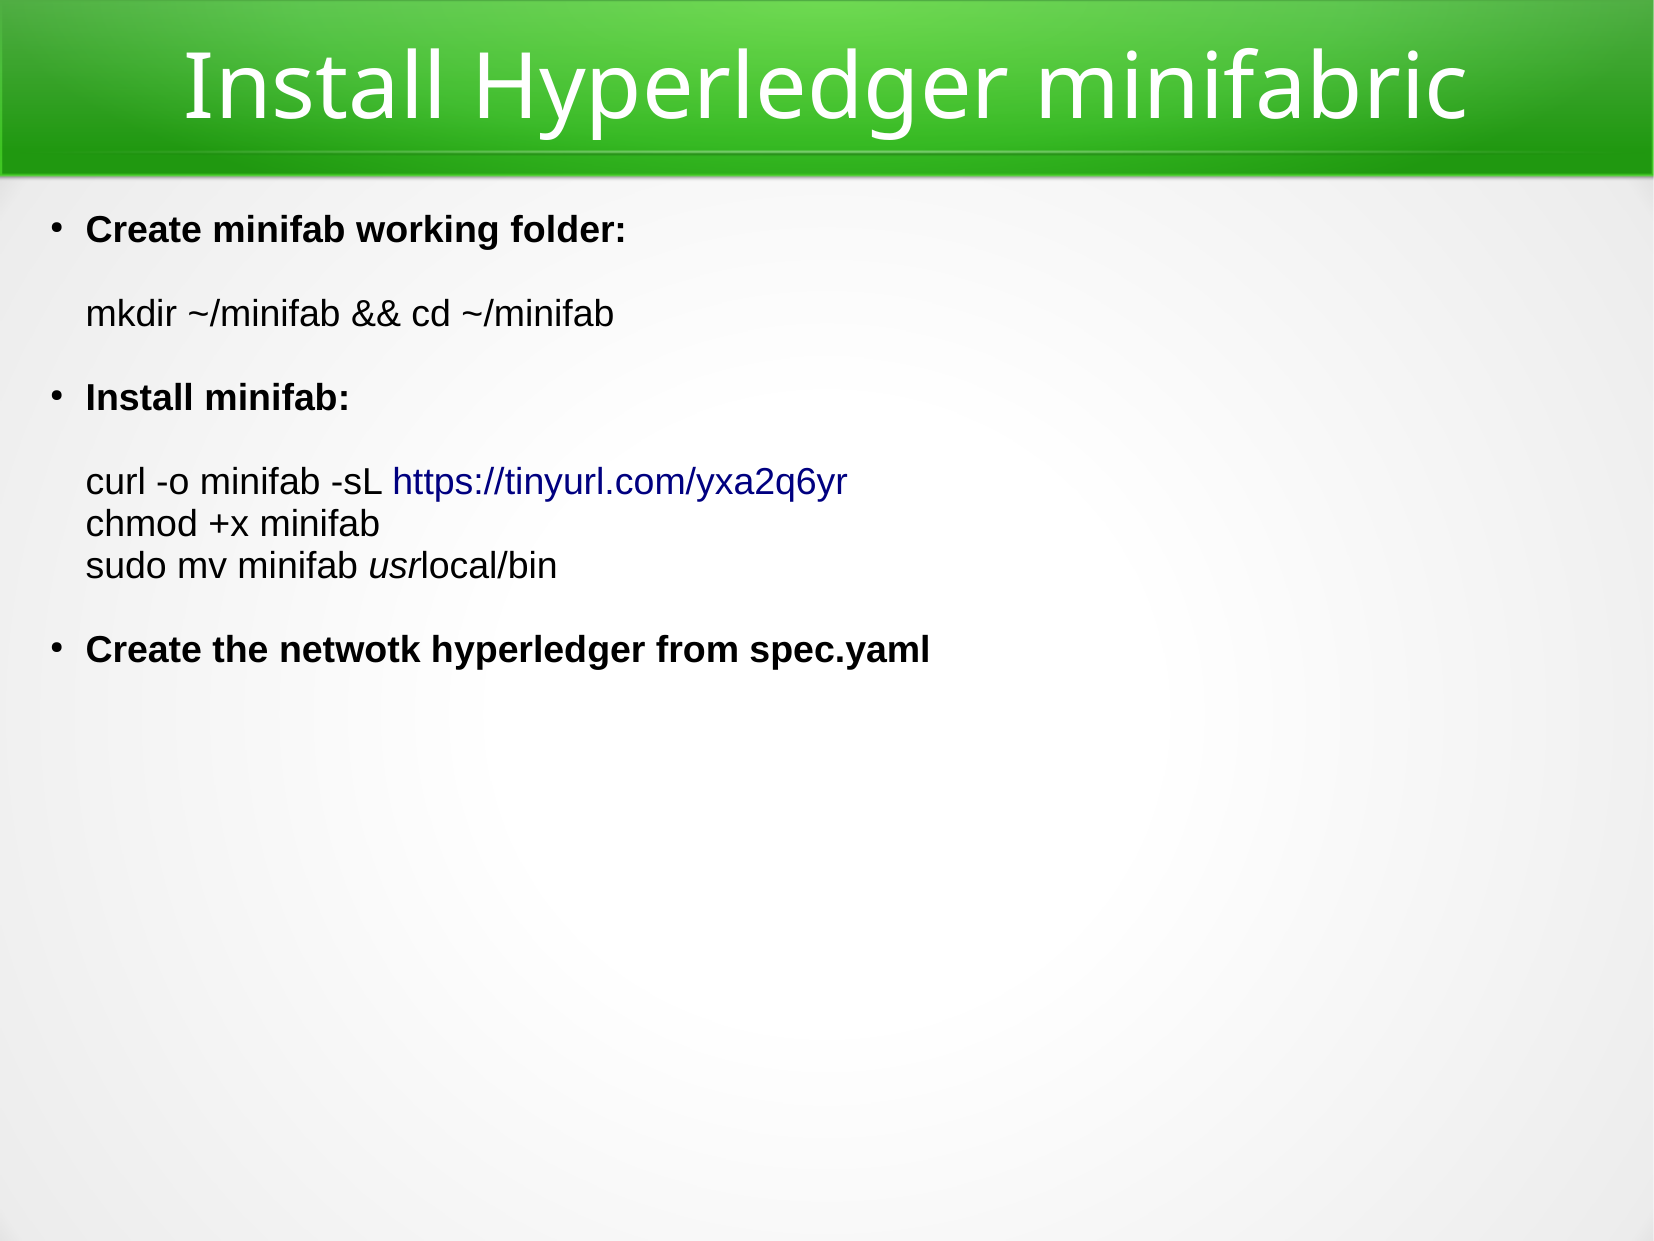

# Install Hyperledger minifabric
Create minifab working folder:
mkdir ~/minifab && cd ~/minifab
Install minifab:
curl -o minifab -sL https://tinyurl.com/yxa2q6yr
chmod +x minifab
sudo mv minifab usrlocal/bin
Create the netwotk hyperledger from spec.yaml